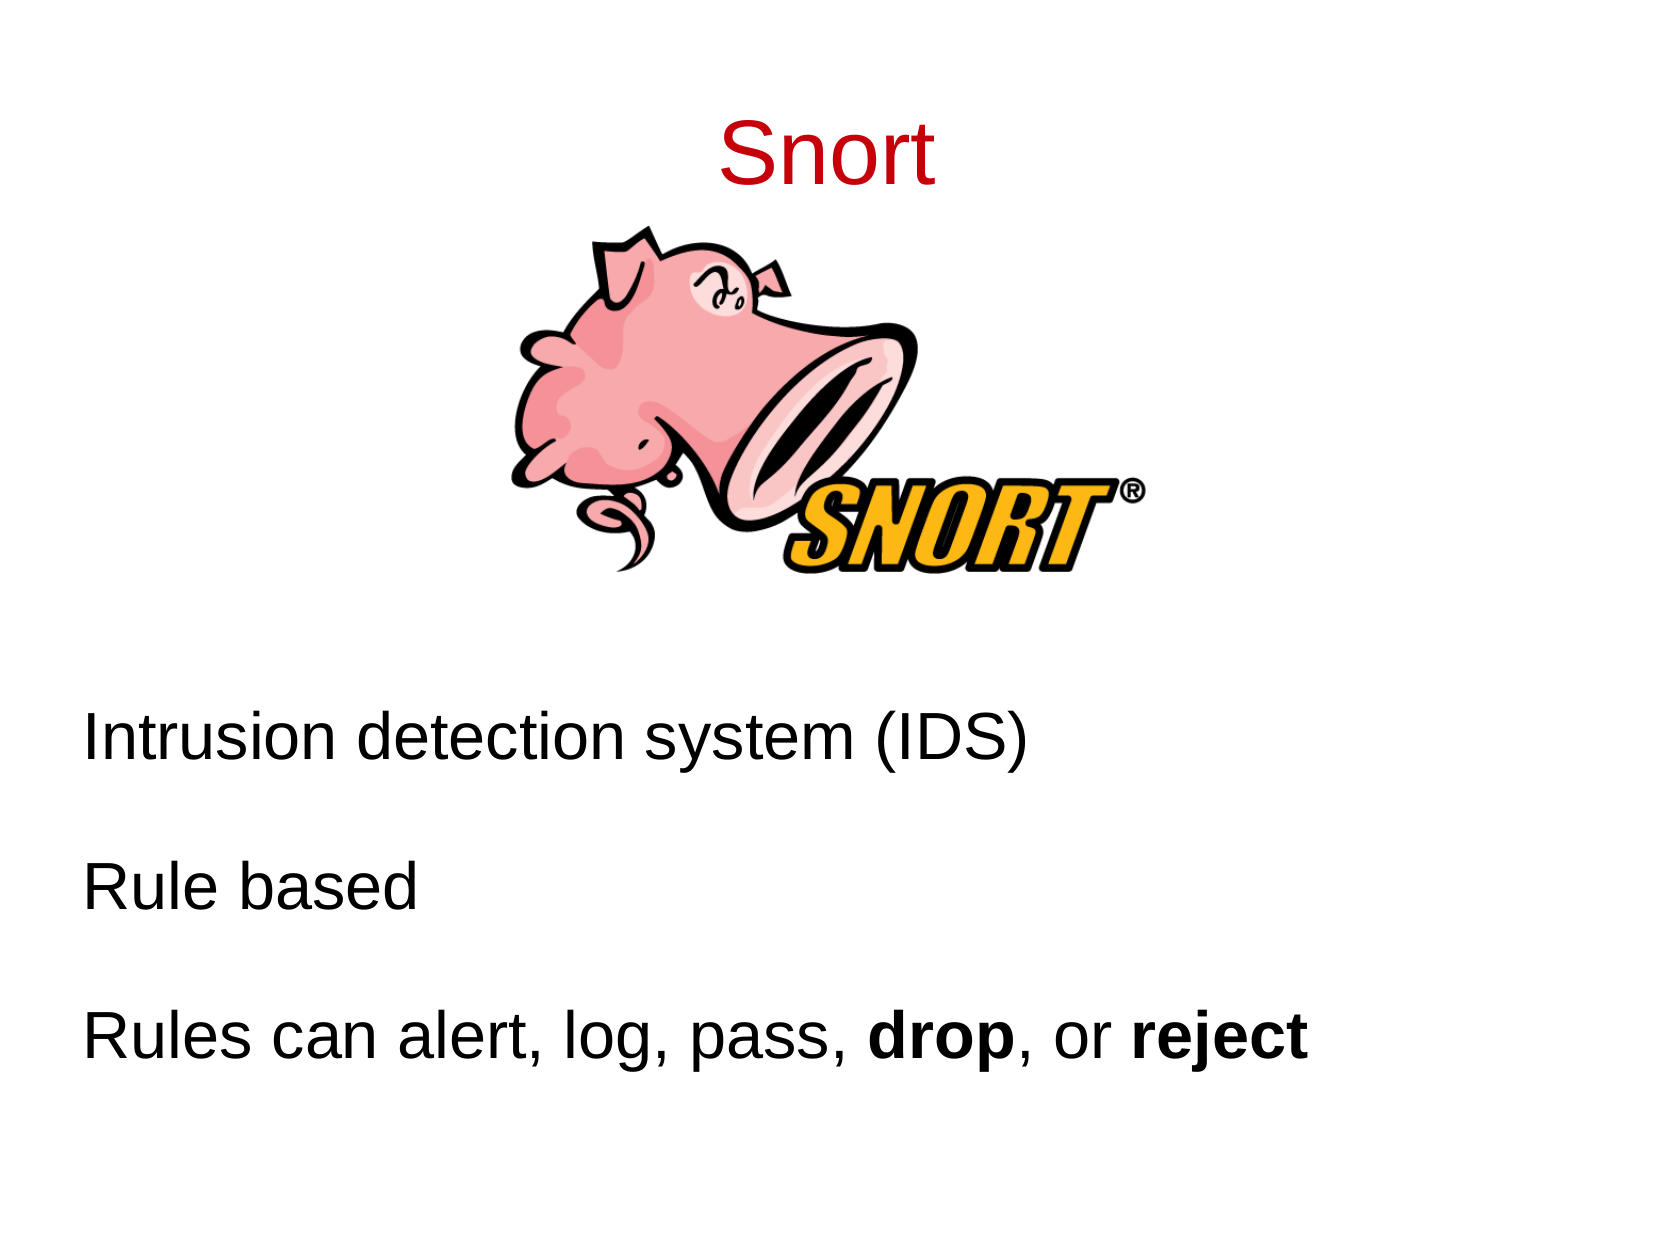

# Snort
Intrusion detection system (IDS)
Rule based
Rules can alert, log, pass, drop, or reject